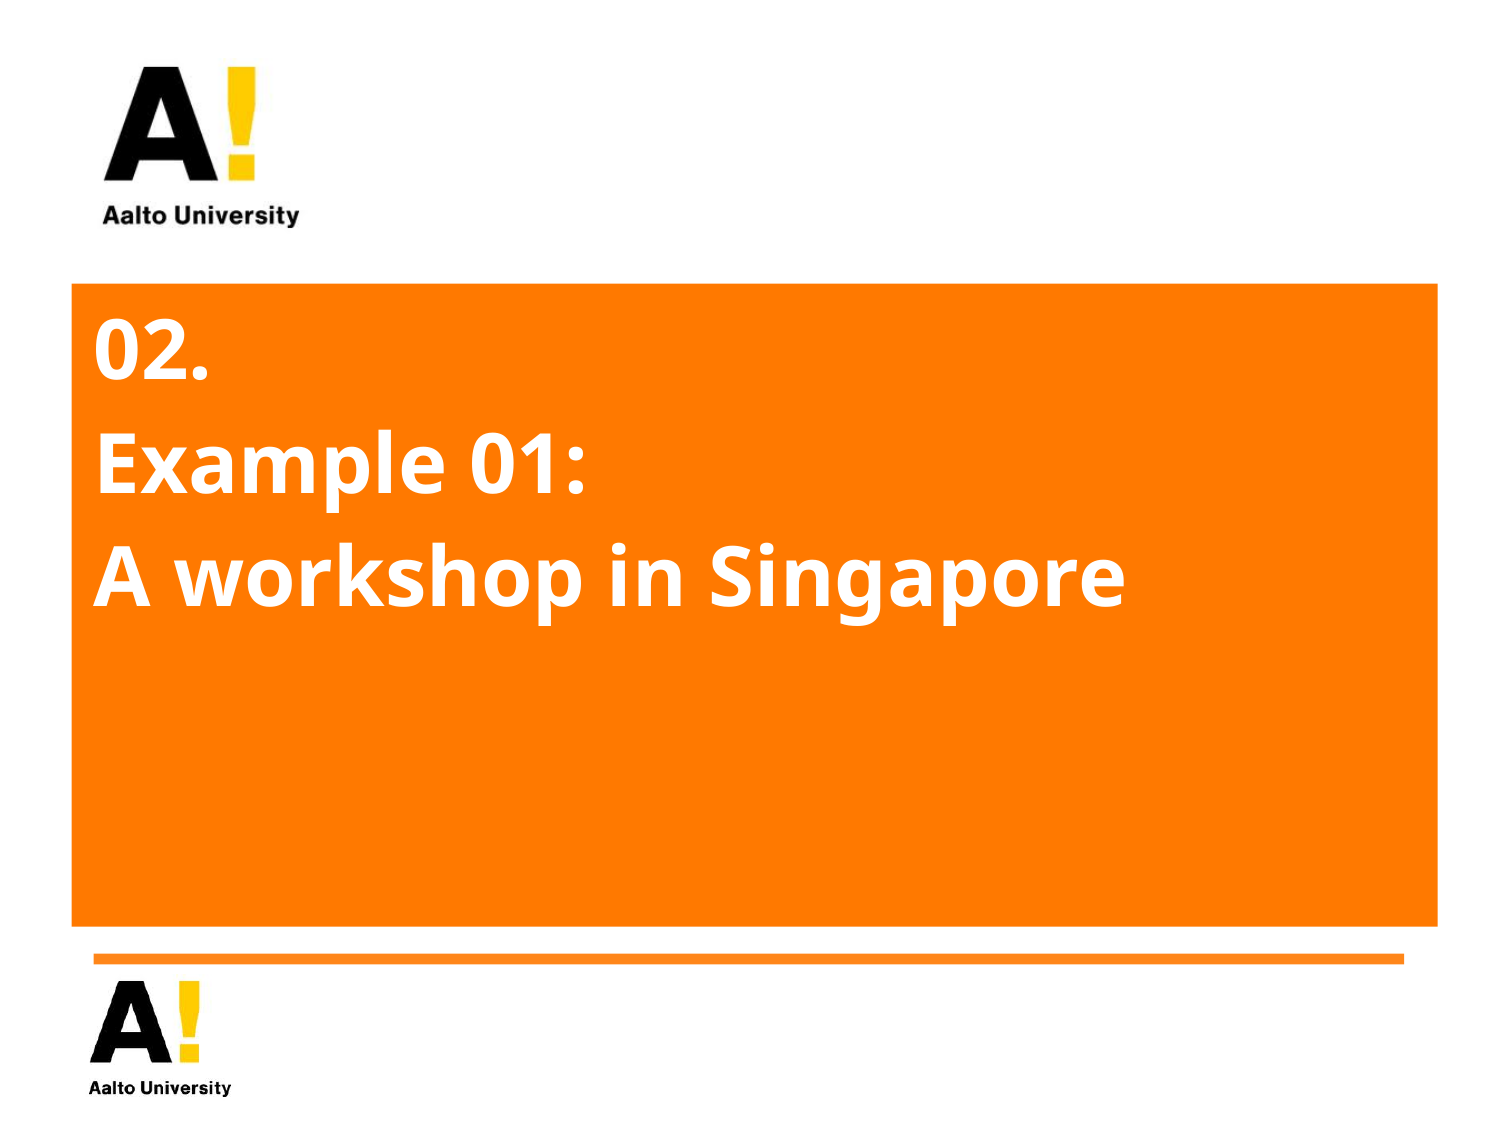

#
02.
Example 01:
A workshop in Singapore